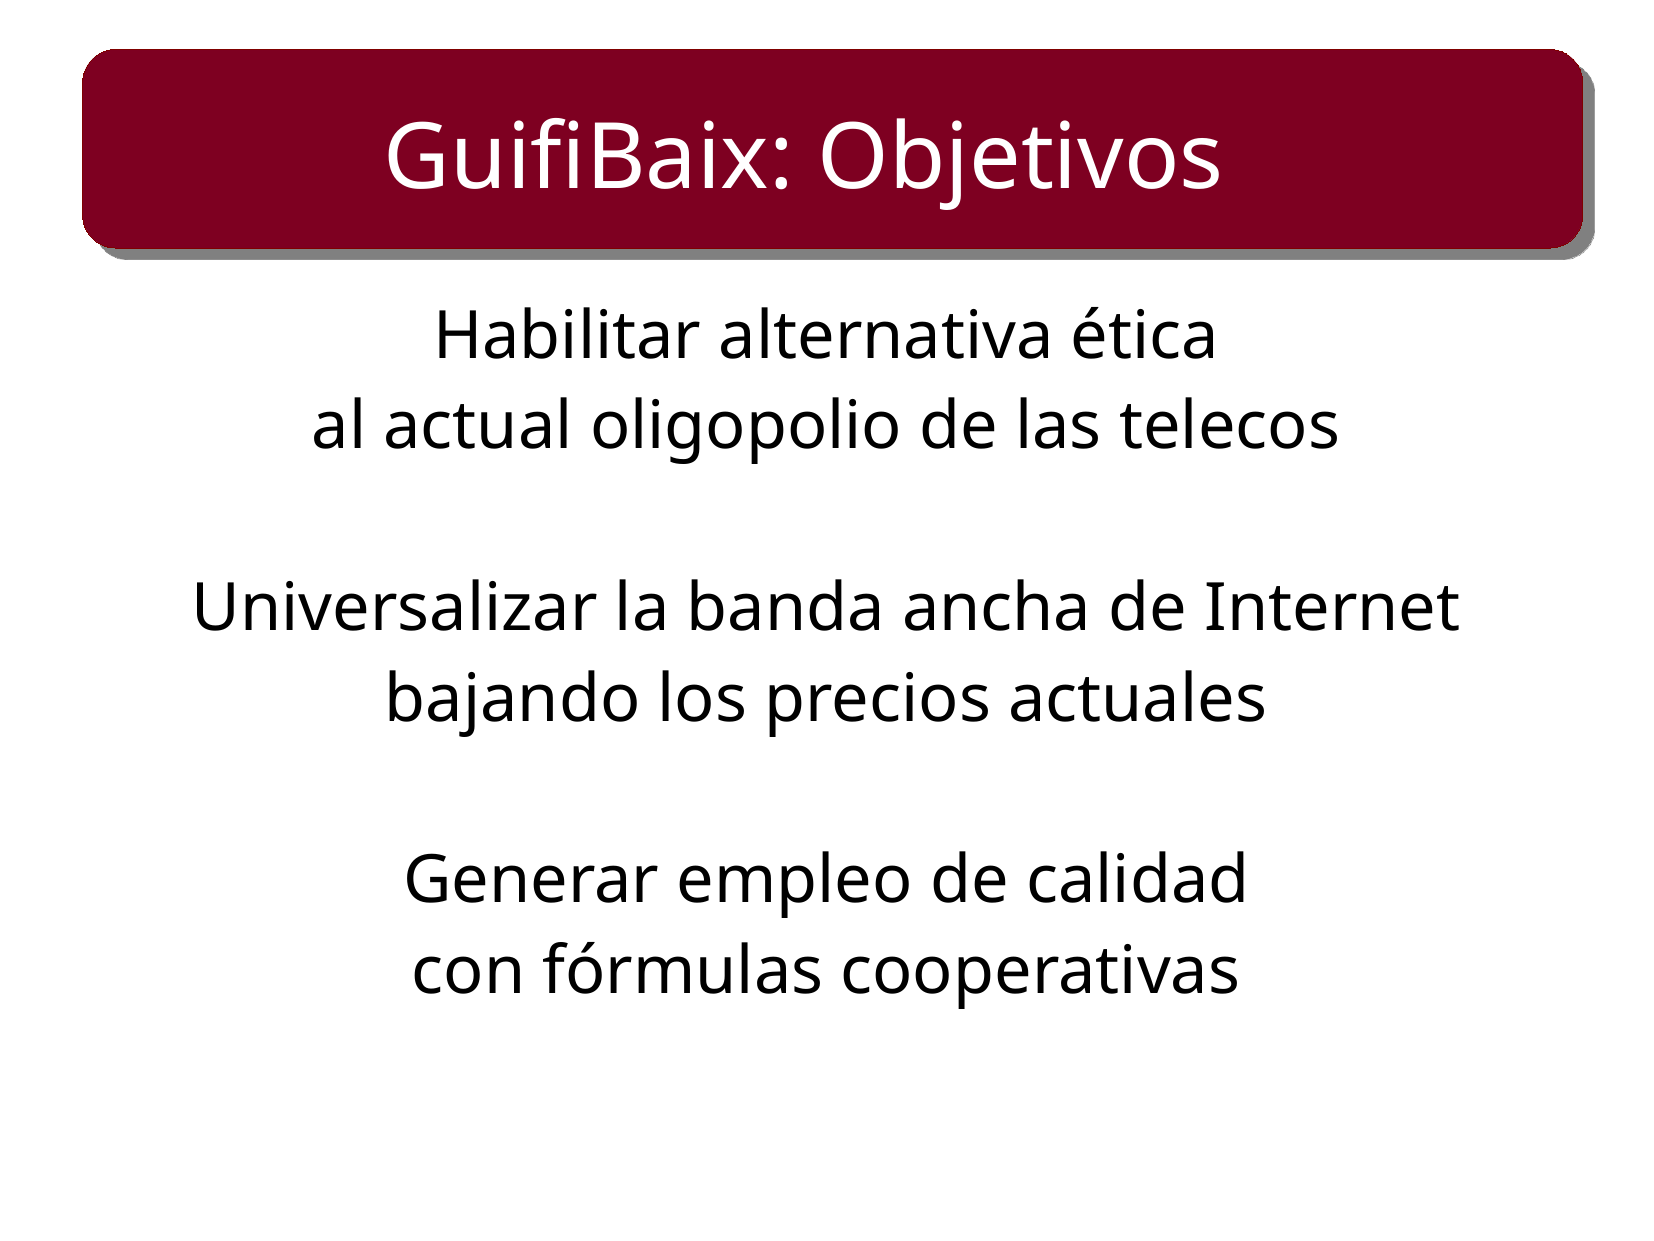

# GuifiBaix: Objetivos
Habilitar alternativa ética
al actual oligopolio de las telecos
Universalizar la banda ancha de Internet
bajando los precios actuales
Generar empleo de calidad
con fórmulas cooperativas